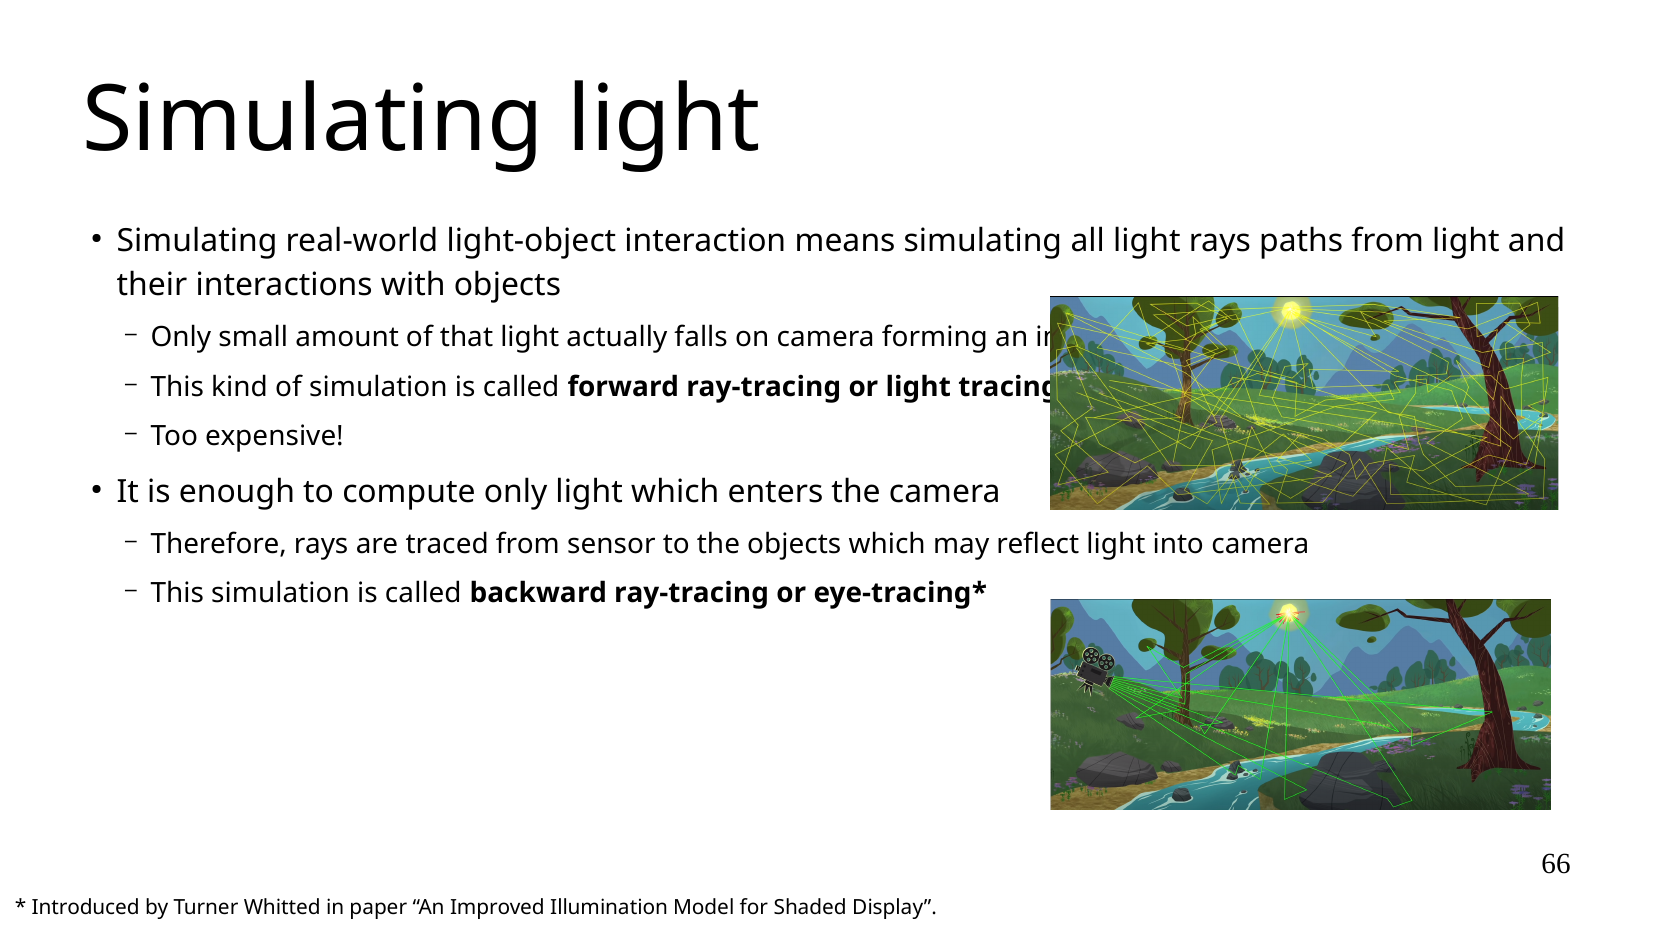

# Simulating light
Simulating real-world light-object interaction means simulating all light rays paths from light and their interactions with objects
Only small amount of that light actually falls on camera forming an image
This kind of simulation is called forward ray-tracing or light tracing
Too expensive!
It is enough to compute only light which enters the camera
Therefore, rays are traced from sensor to the objects which may reflect light into camera
This simulation is called backward ray-tracing or eye-tracing*
66
* Introduced by Turner Whitted in paper “An Improved Illumination Model for Shaded Display”.